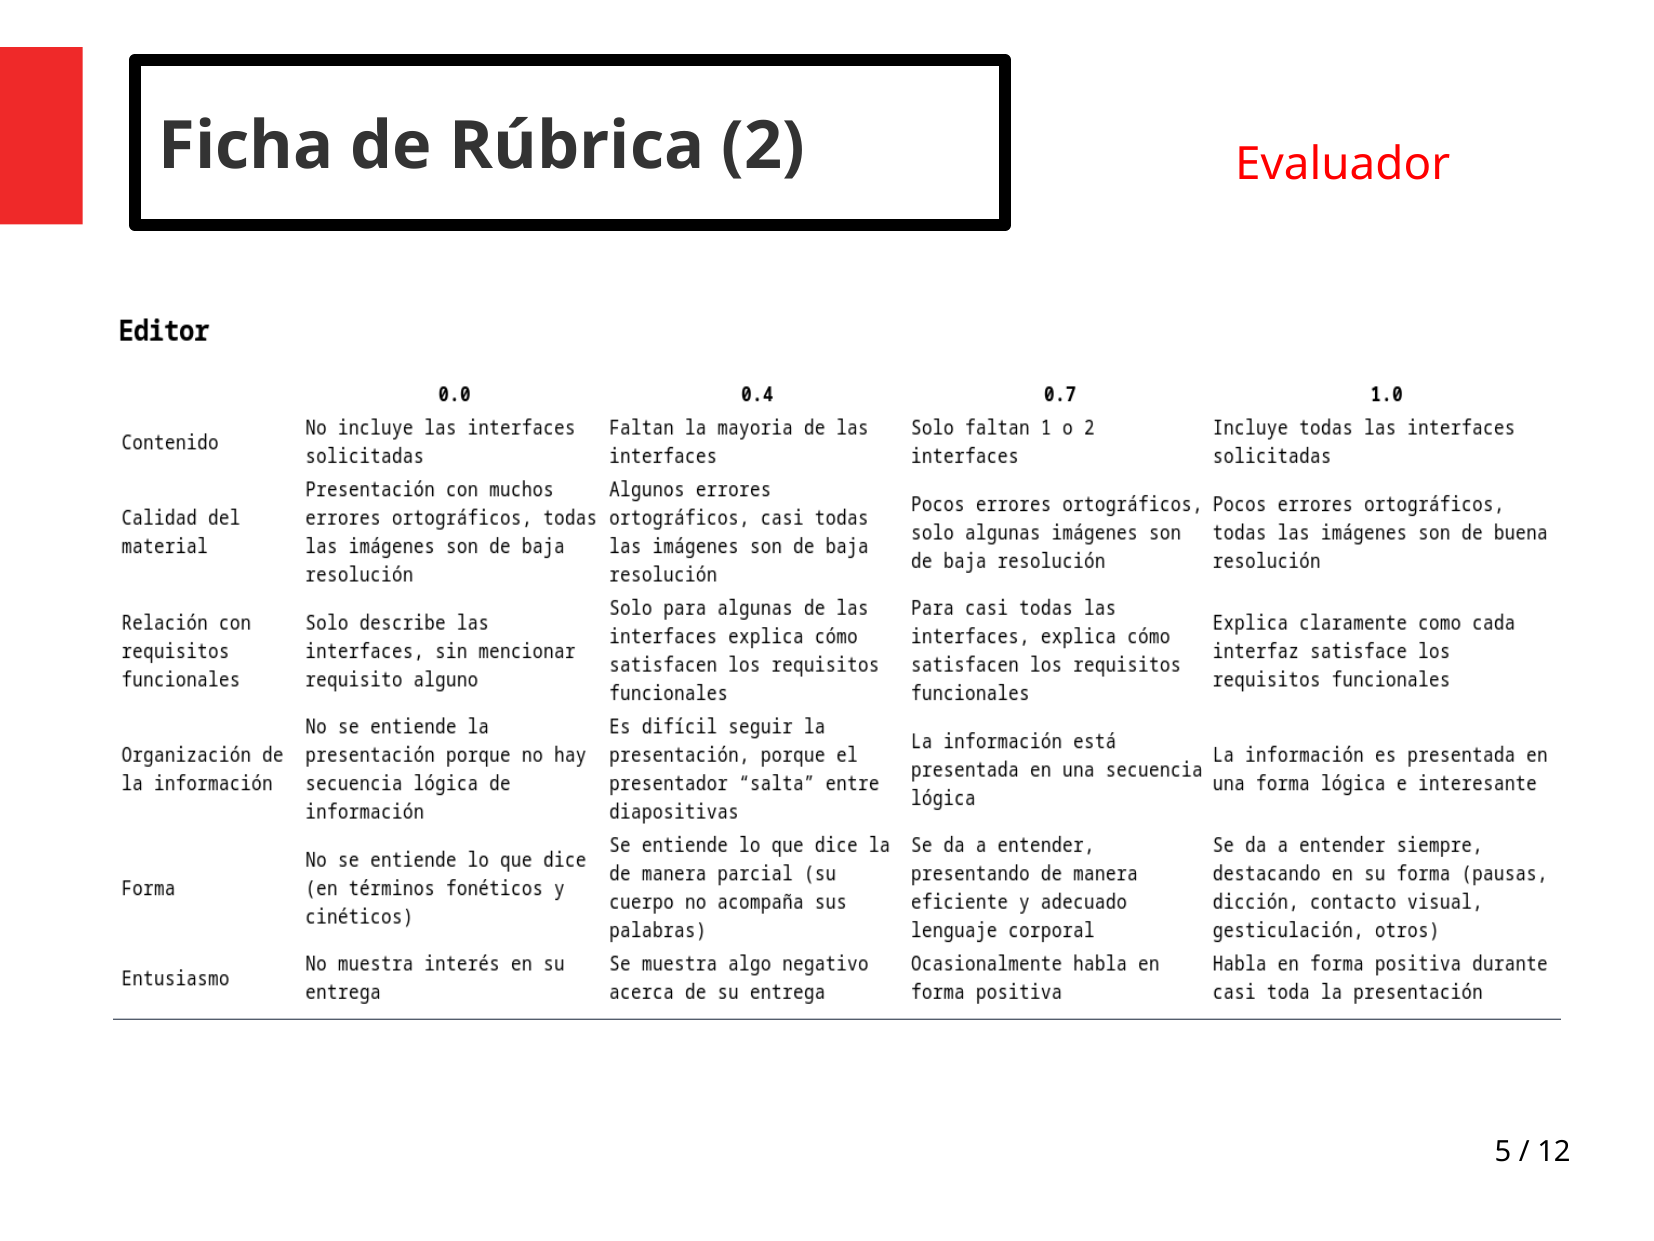

# Ficha de Rúbrica (2)
Evaluador
5